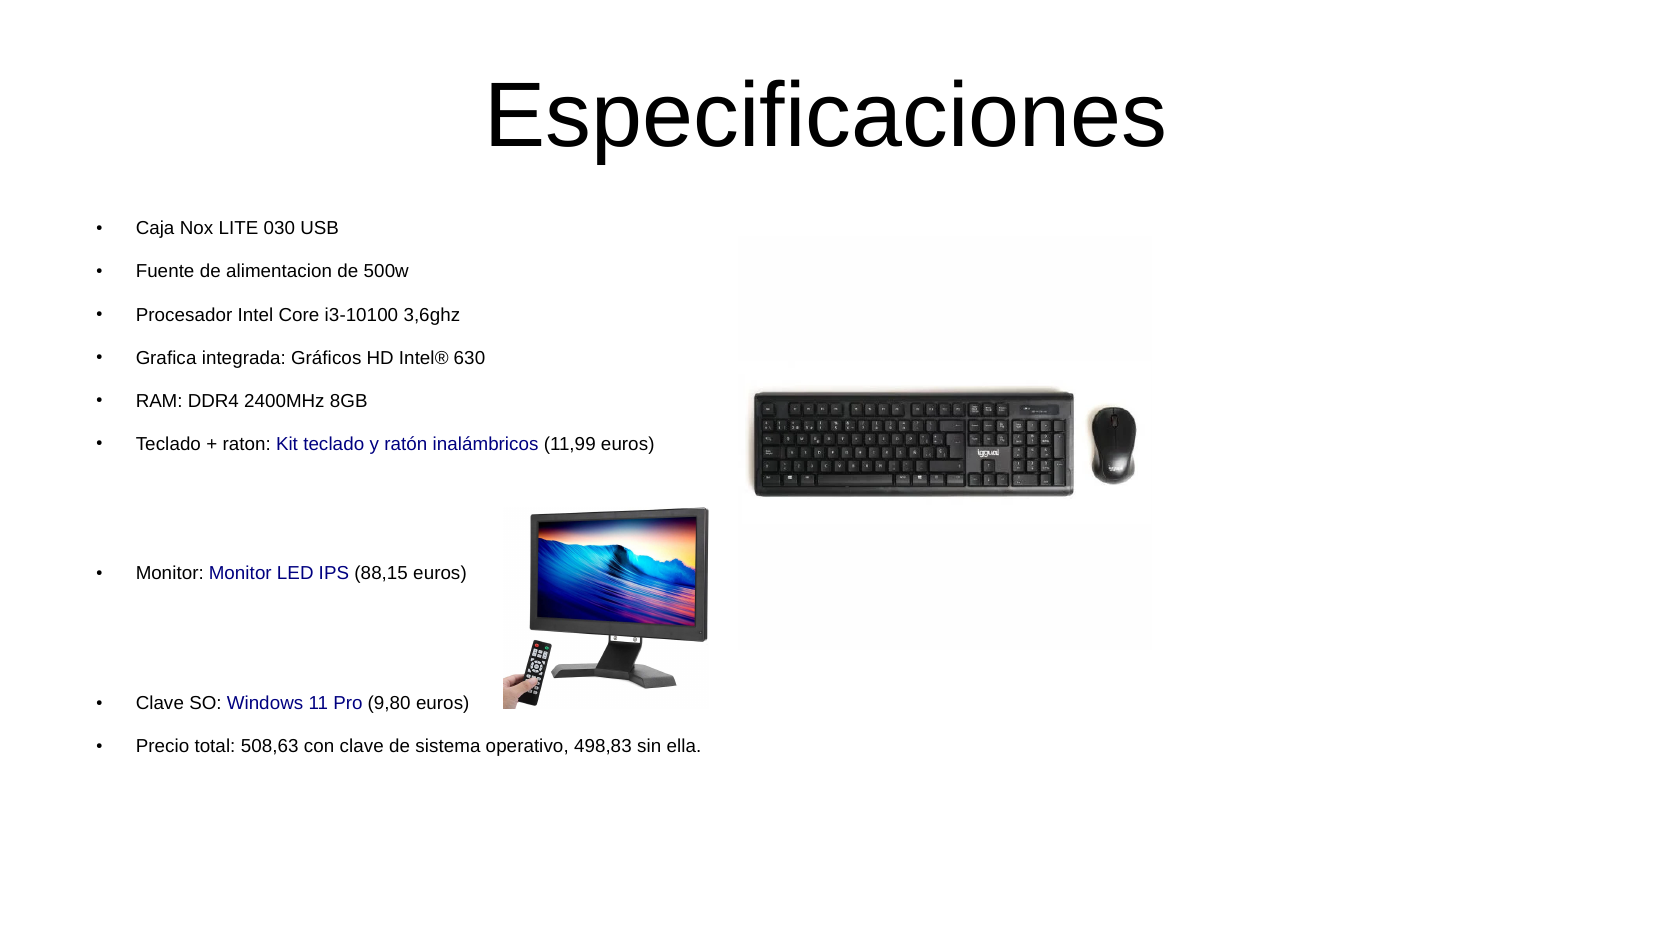

# Especificaciones
Caja Nox LITE 030 USB
Fuente de alimentacion de 500w
Procesador Intel Core i3-10100 3,6ghz
Grafica integrada: Gráficos HD Intel® 630
RAM: DDR4 2400MHz 8GB
Teclado + raton: Kit teclado y ratón inalámbricos (11,99 euros)
Monitor: Monitor LED IPS (88,15 euros)
Clave SO: Windows 11 Pro (9,80 euros)
Precio total: 508,63 con clave de sistema operativo, 498,83 sin ella.